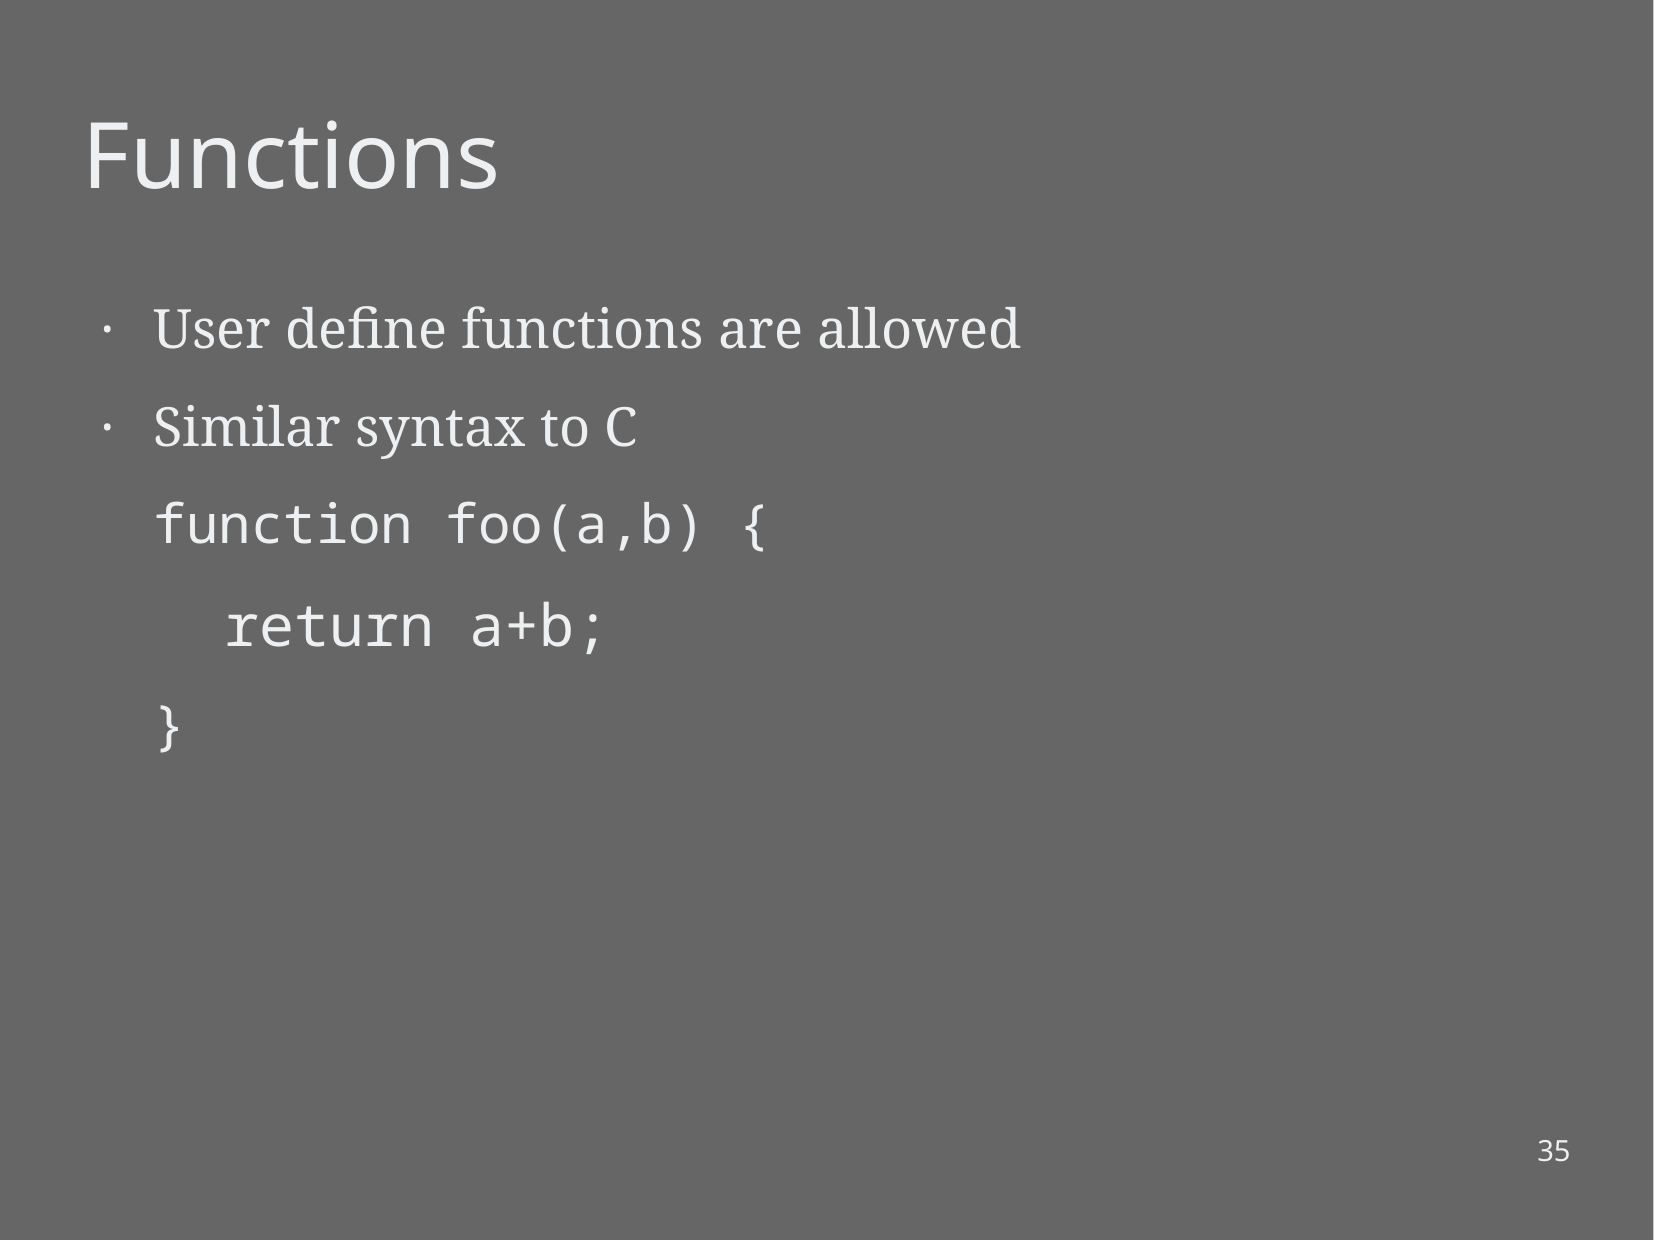

# Functions
User define functions are allowed
Similar syntax to C
function foo(a,b) {
return a+b;
}
35